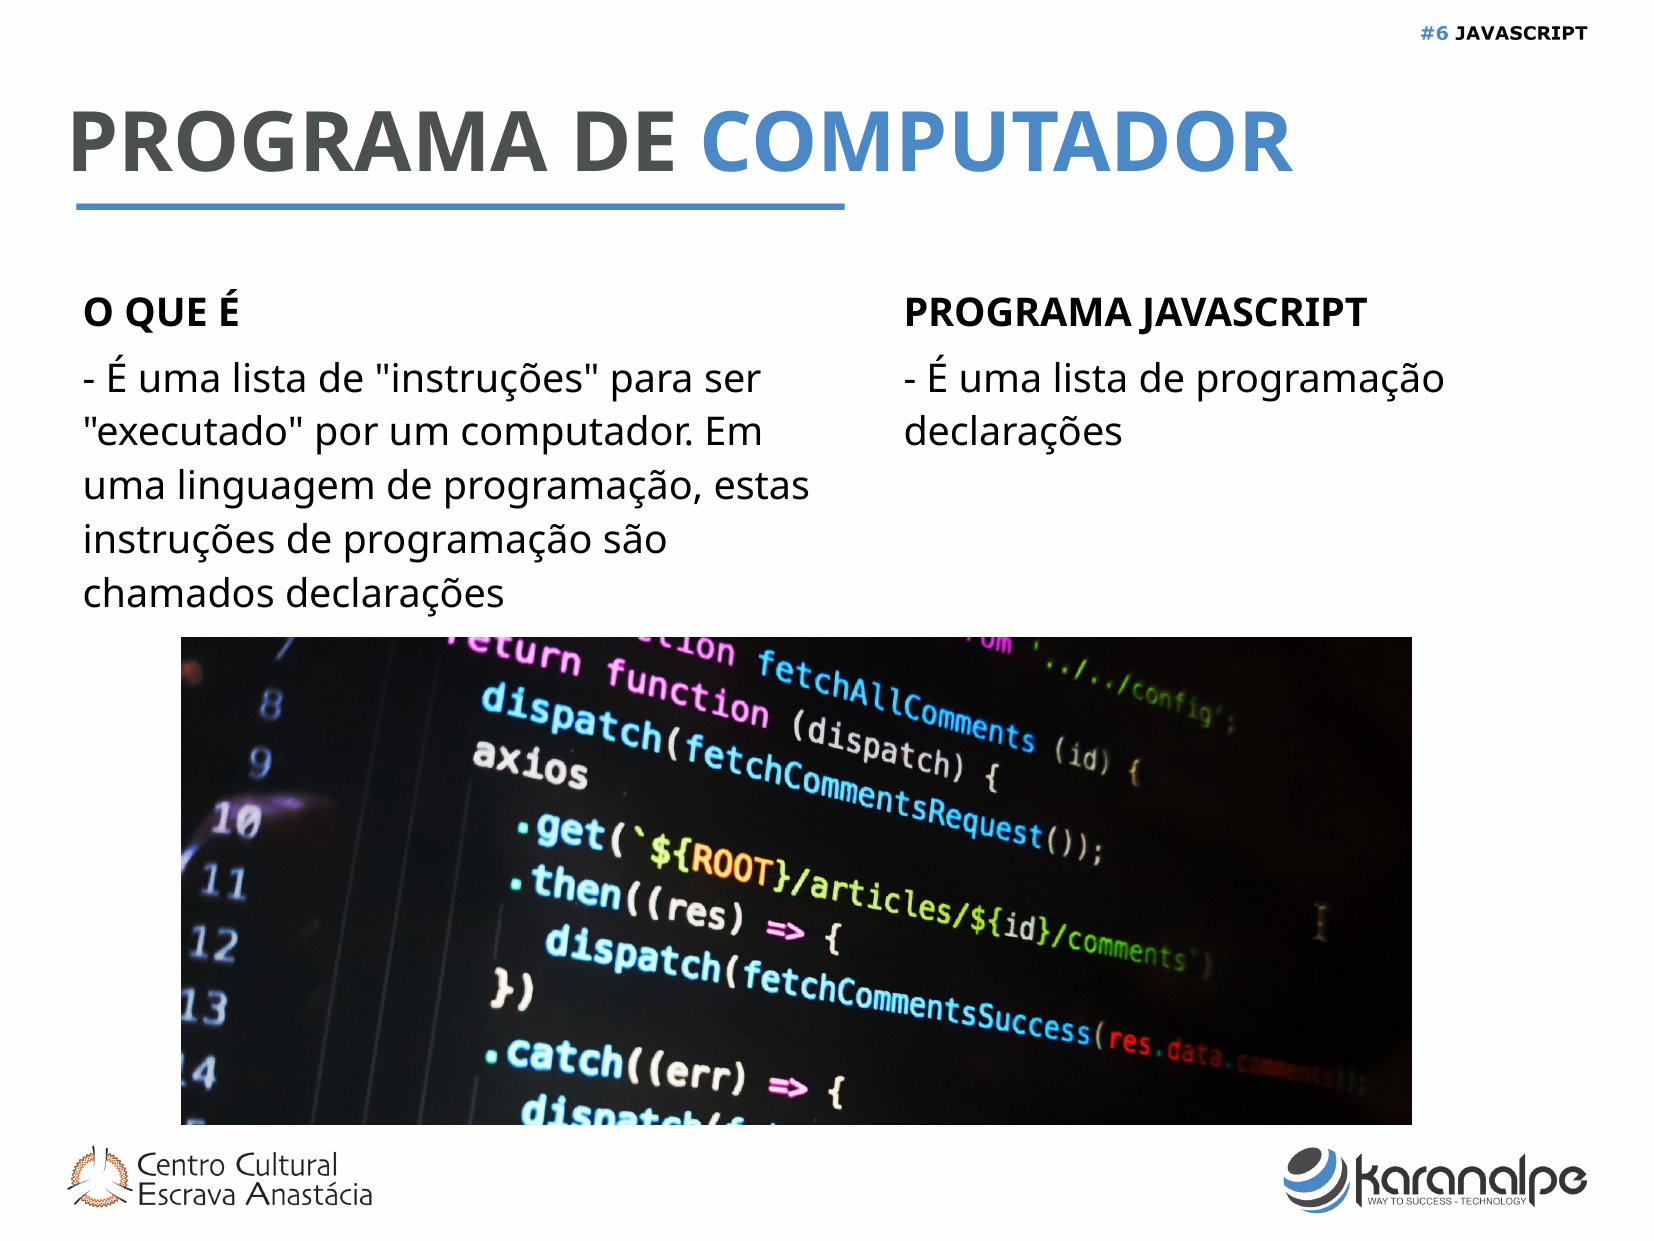

PROGRAMA DE COMPUTADOR
# O QUE É
- É uma lista de "instruções" para ser "executado" por um computador. Em uma linguagem de programação, estas instruções de programação são chamados declarações
PROGRAMA JAVASCRIPT
- É uma lista de programação declarações